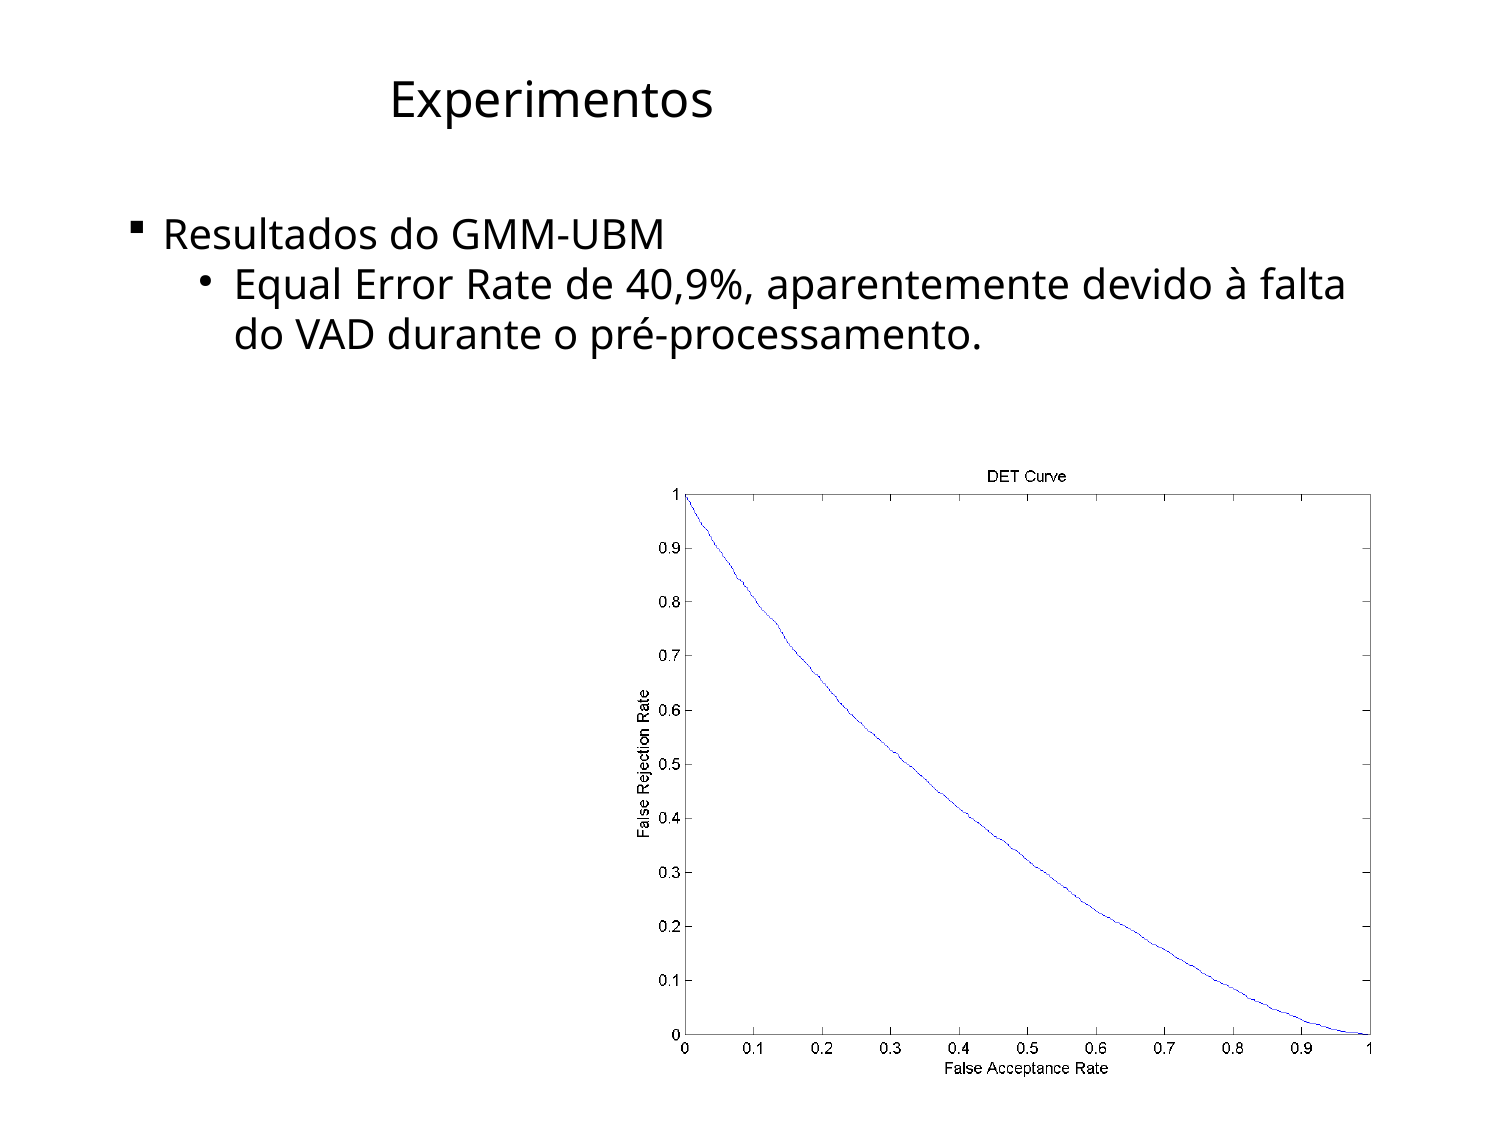

Experimentos
Resultados do GMM-UBM
Equal Error Rate de 40,9%, aparentemente devido à falta do VAD durante o pré-processamento.